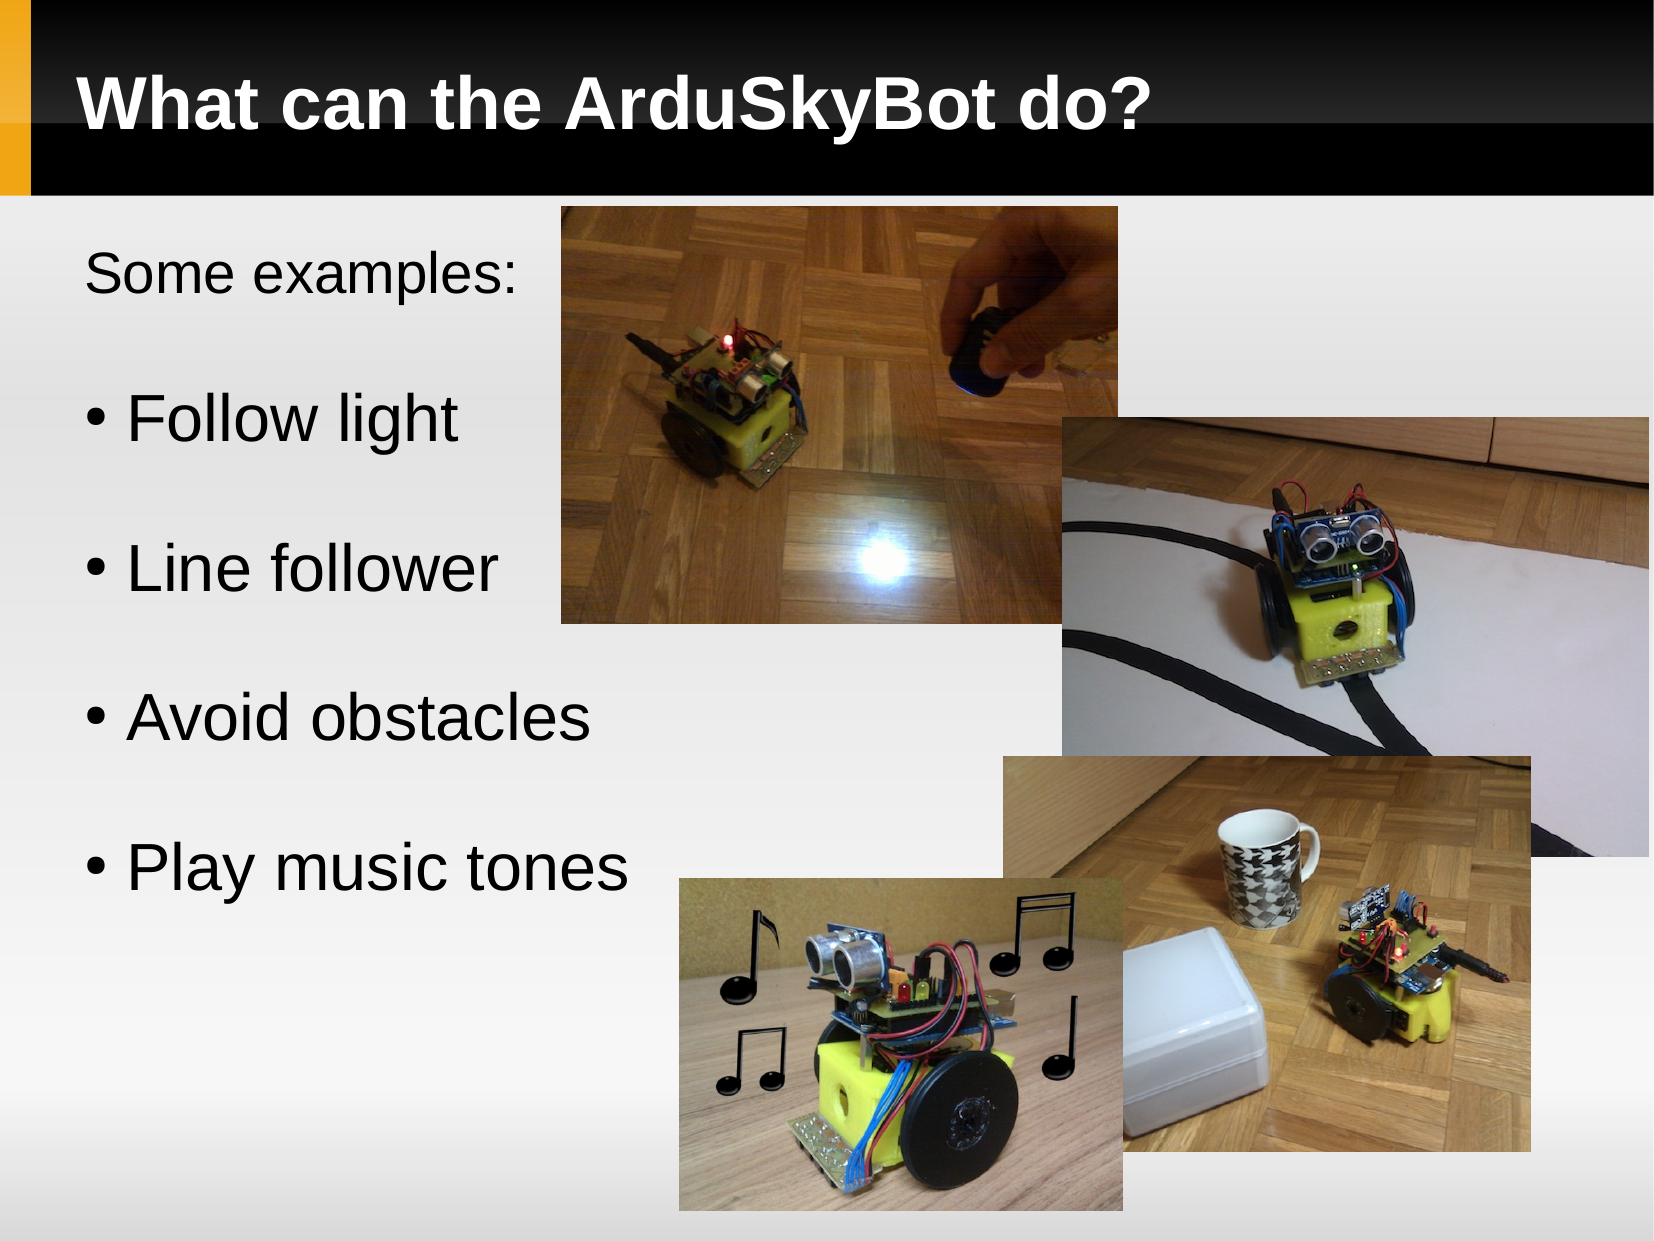

# What can the ArduSkyBot do?
Some examples:
 Follow light
 Line follower
 Avoid obstacles
 Play music tones